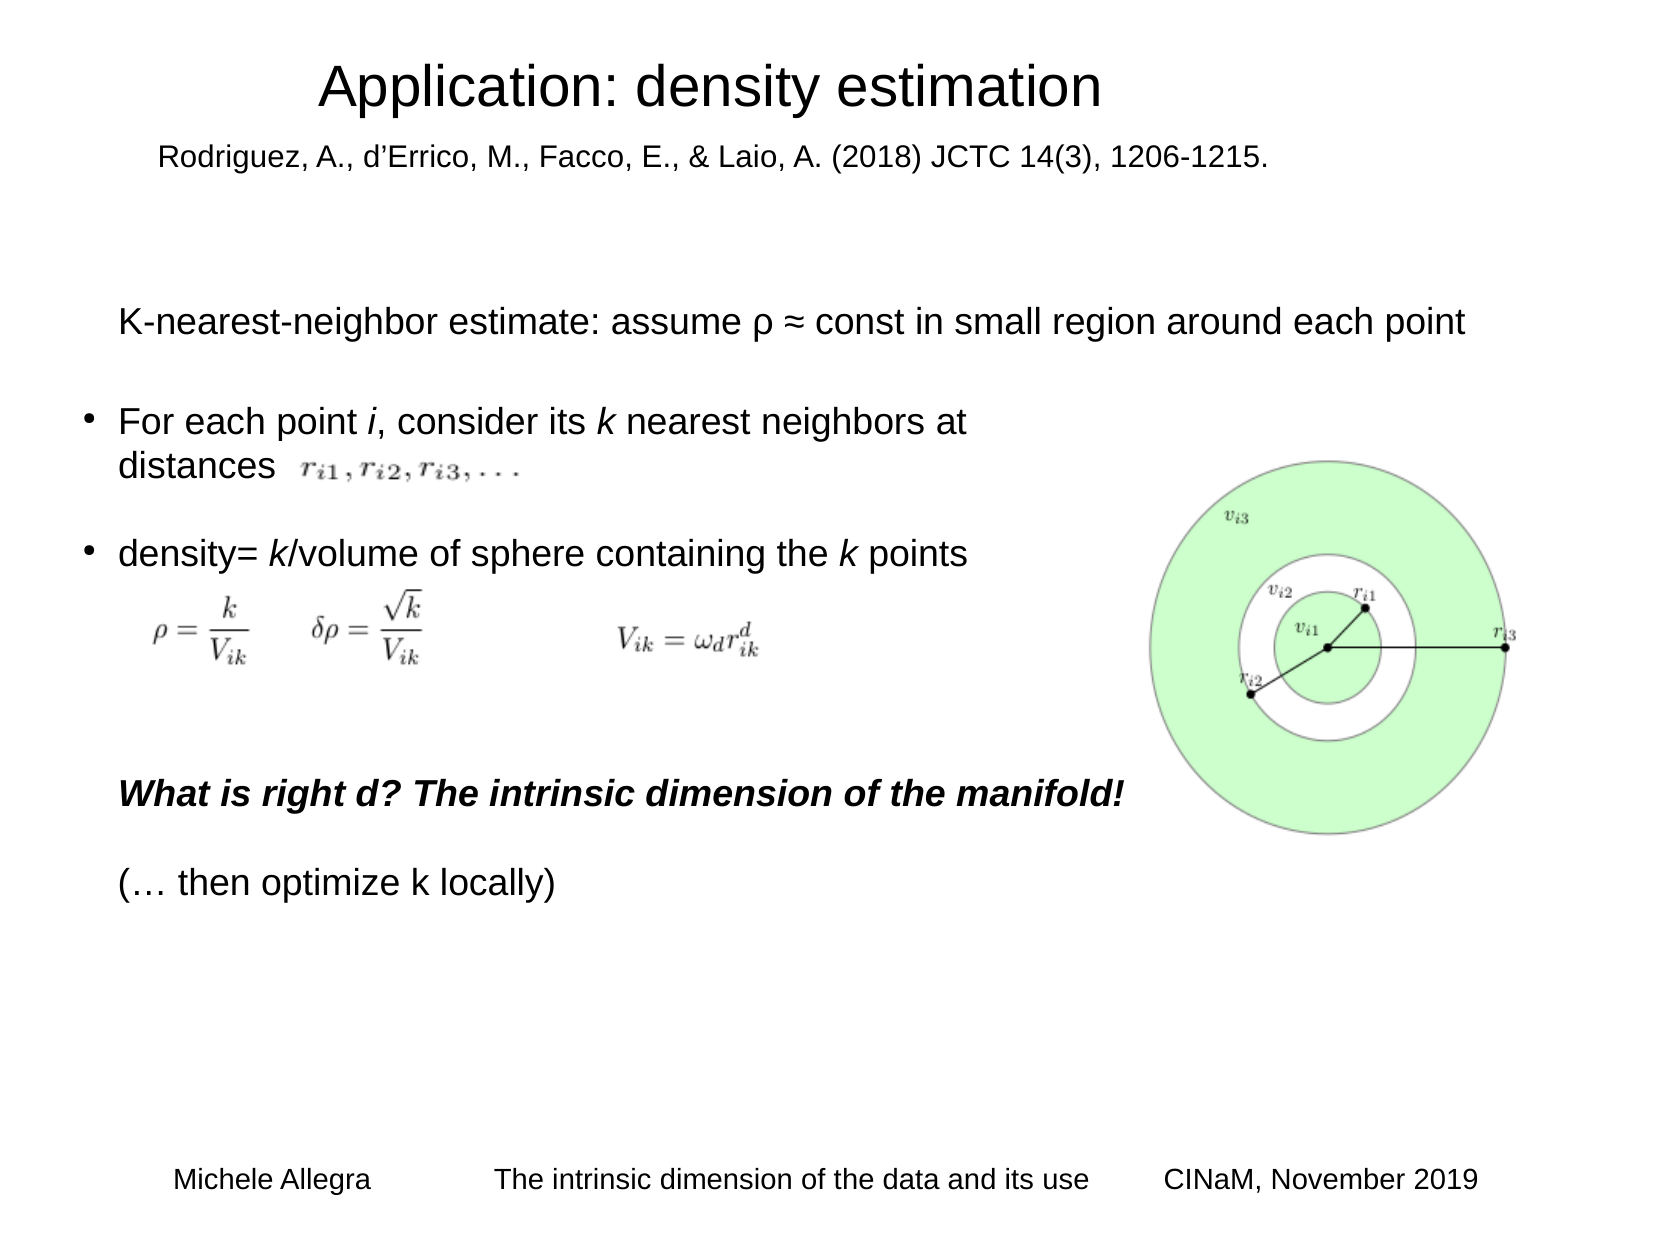

Application: density estimation
Rodriguez, A., d’Errico, M., Facco, E., & Laio, A. (2018) JCTC 14(3), 1206-1215.
K-nearest-neighbor estimate: assume ρ ≈ const in small region around each point
For each point i, consider its k nearest neighbors at
●
distances
density= k/volume of sphere containing the k points
●
What is right d? The intrinsic dimension of the manifold!
(… then optimize k locally)
# Michele Allegra The intrinsic dimension of the data and its use CINaM, November 2019